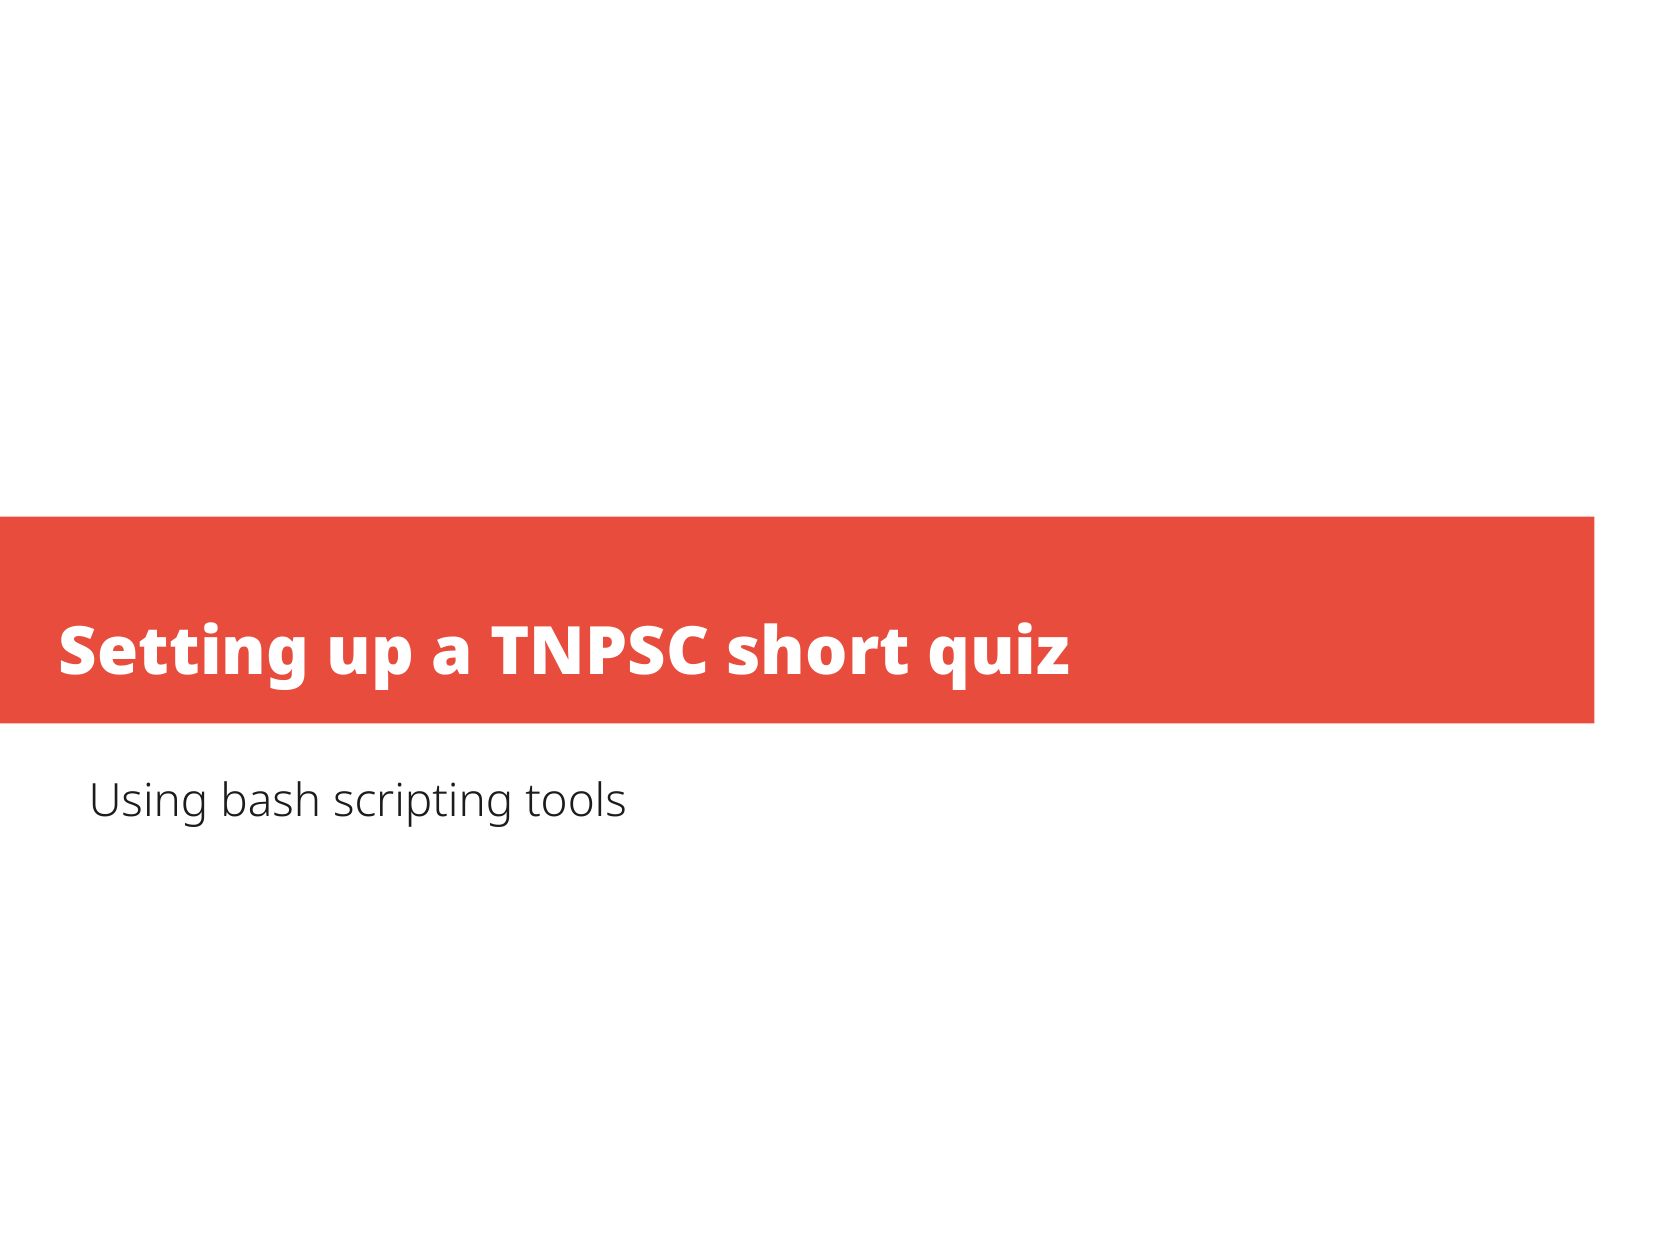

# Setting up a TNPSC short quiz
Using bash scripting tools